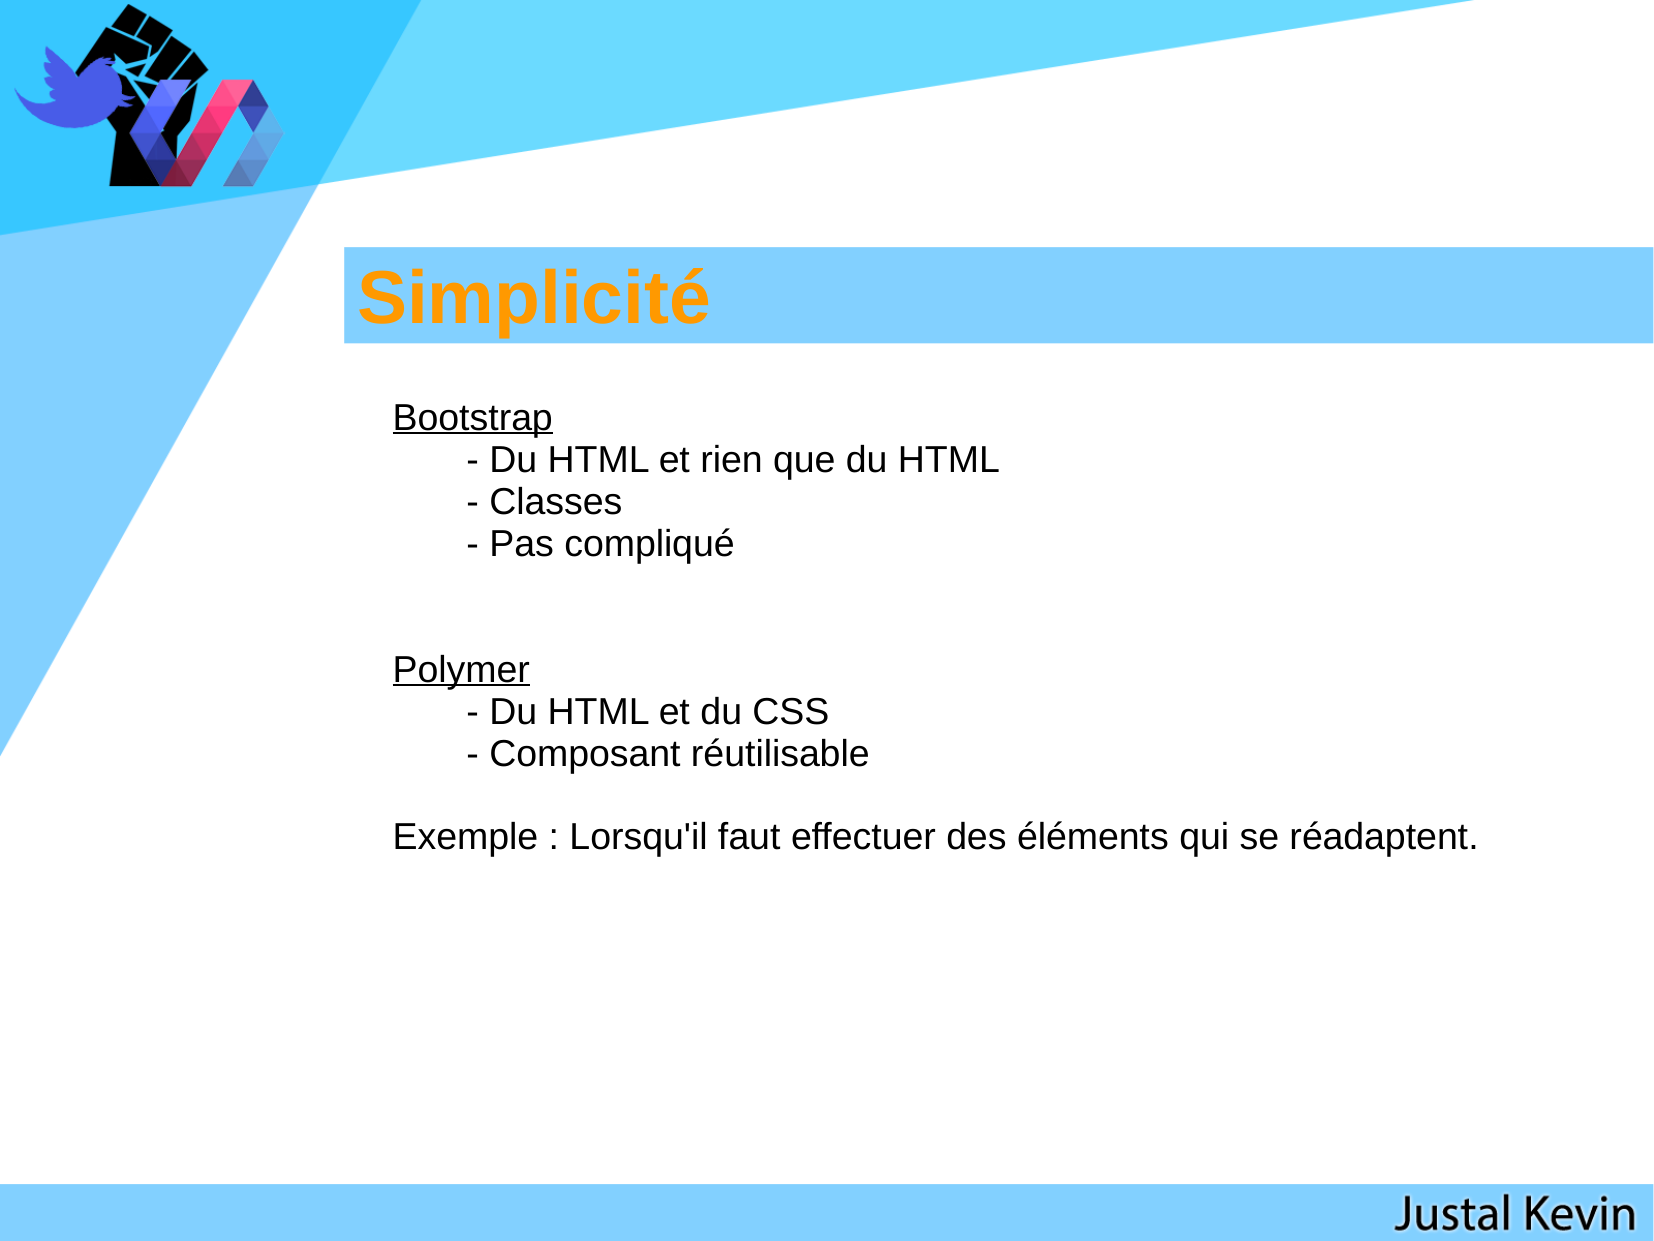

Simplicité
Bootstrap
	- Du HTML et rien que du HTML
	- Classes
	- Pas compliqué
Polymer
	- Du HTML et du CSS
	- Composant réutilisable
Exemple : Lorsqu'il faut effectuer des éléments qui se réadaptent.